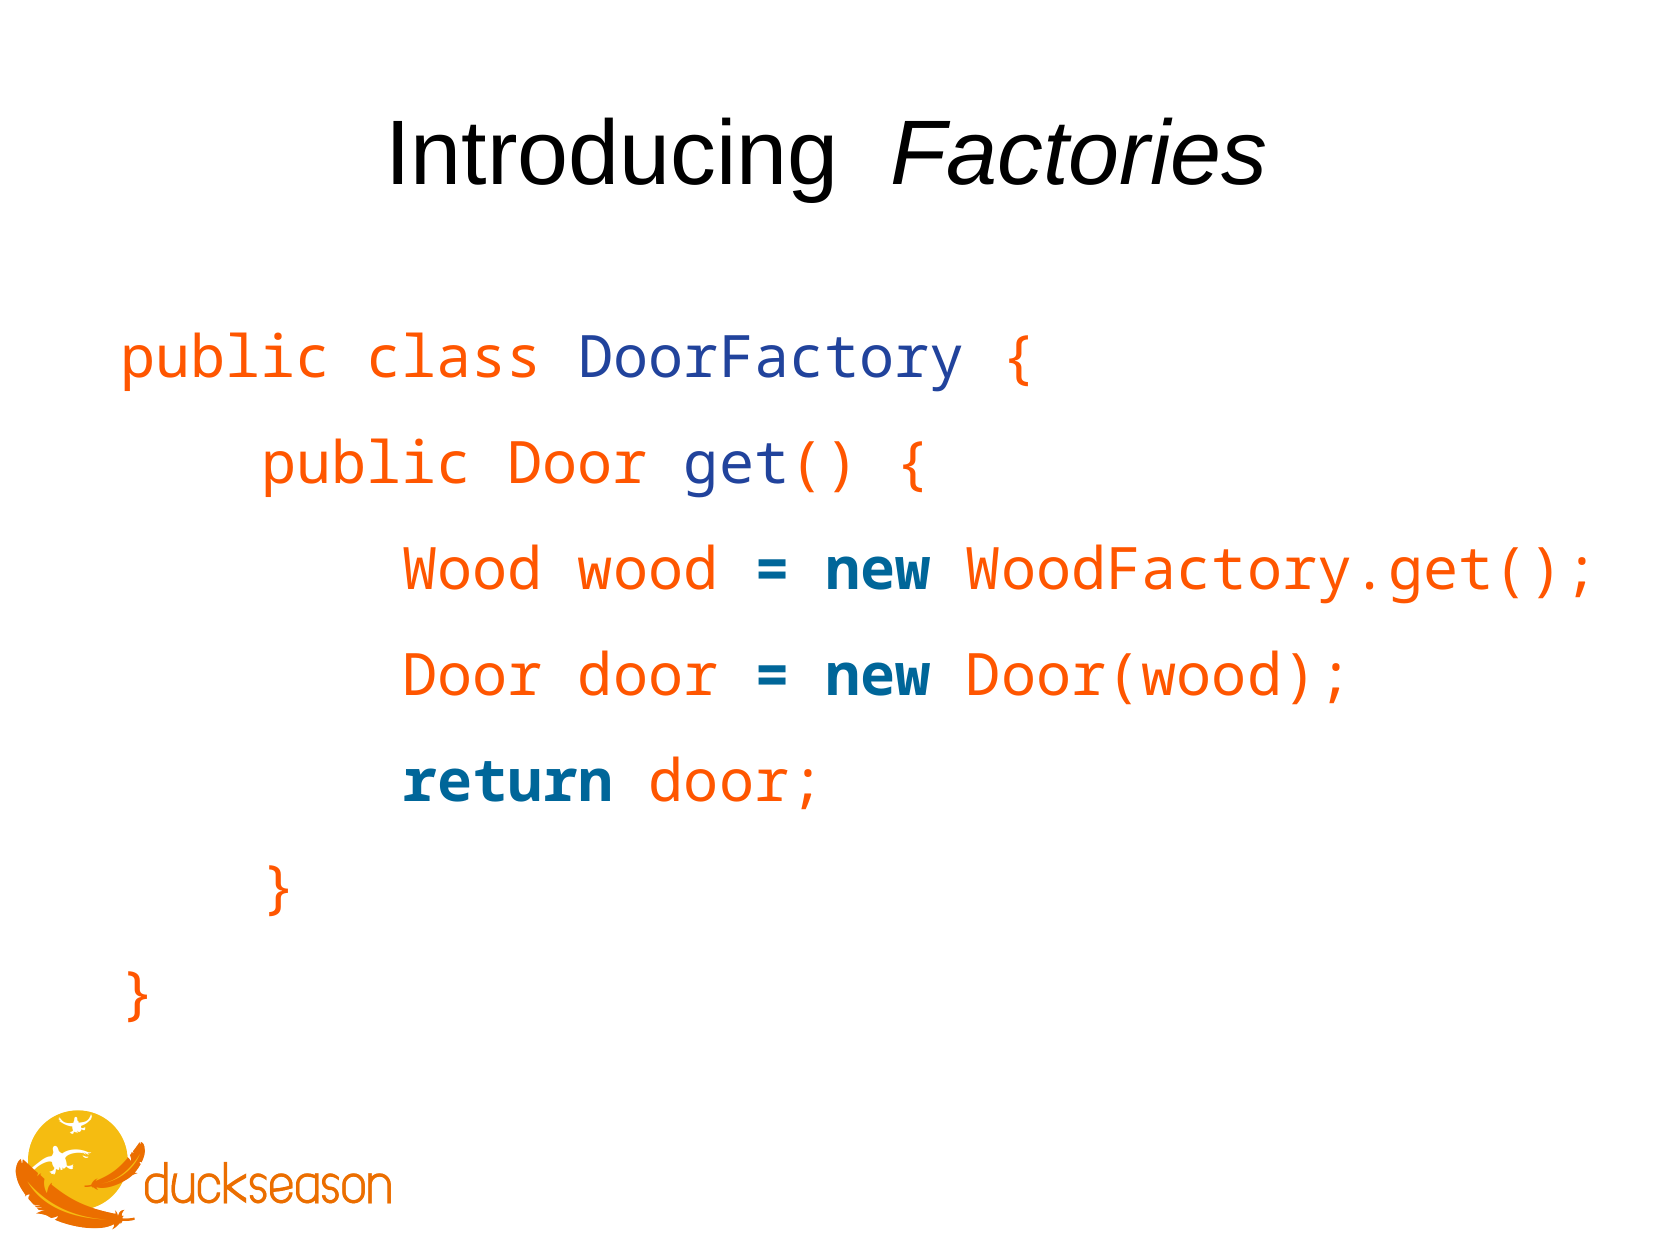

# Introducing Factories
public class DoorFactory {
 public Door get() {
 Wood wood = new WoodFactory.get();
 Door door = new Door(wood);
 return door;
 }
}